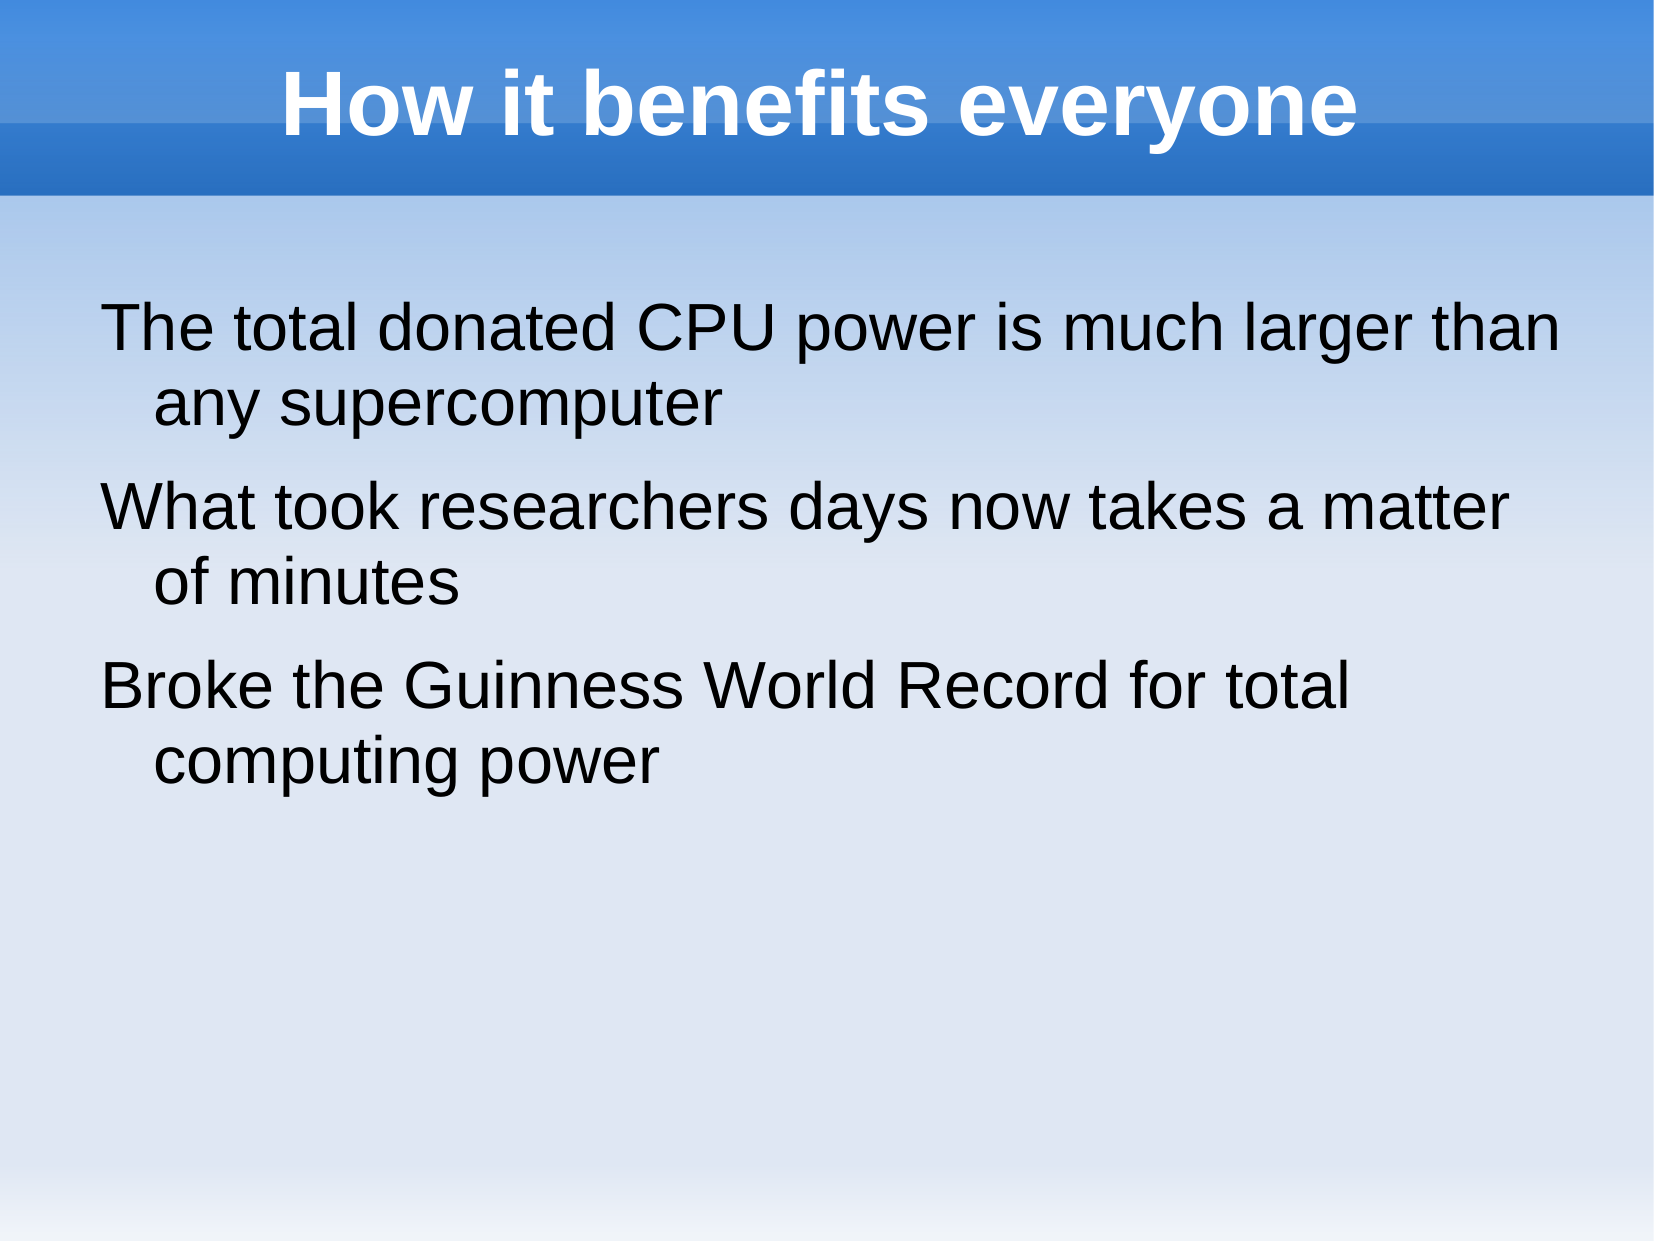

# How it benefits everyone
The total donated CPU power is much larger than any supercomputer
What took researchers days now takes a matter of minutes
Broke the Guinness World Record for total computing power